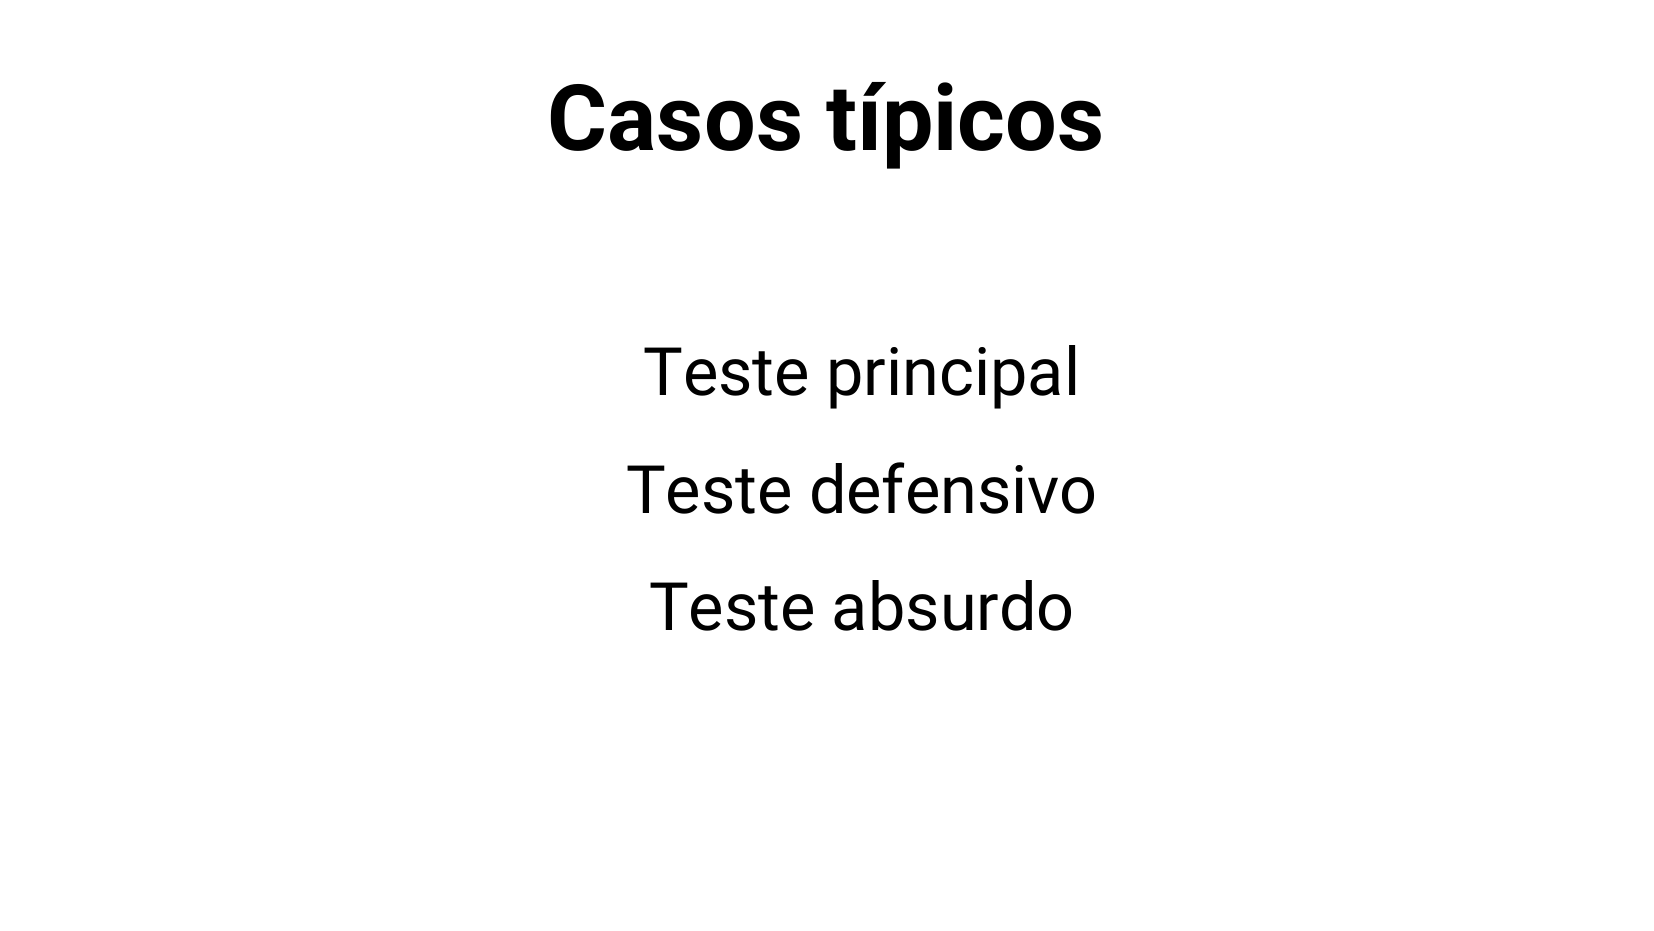

# Casos típicos
Teste principal
Teste defensivo
Teste absurdo